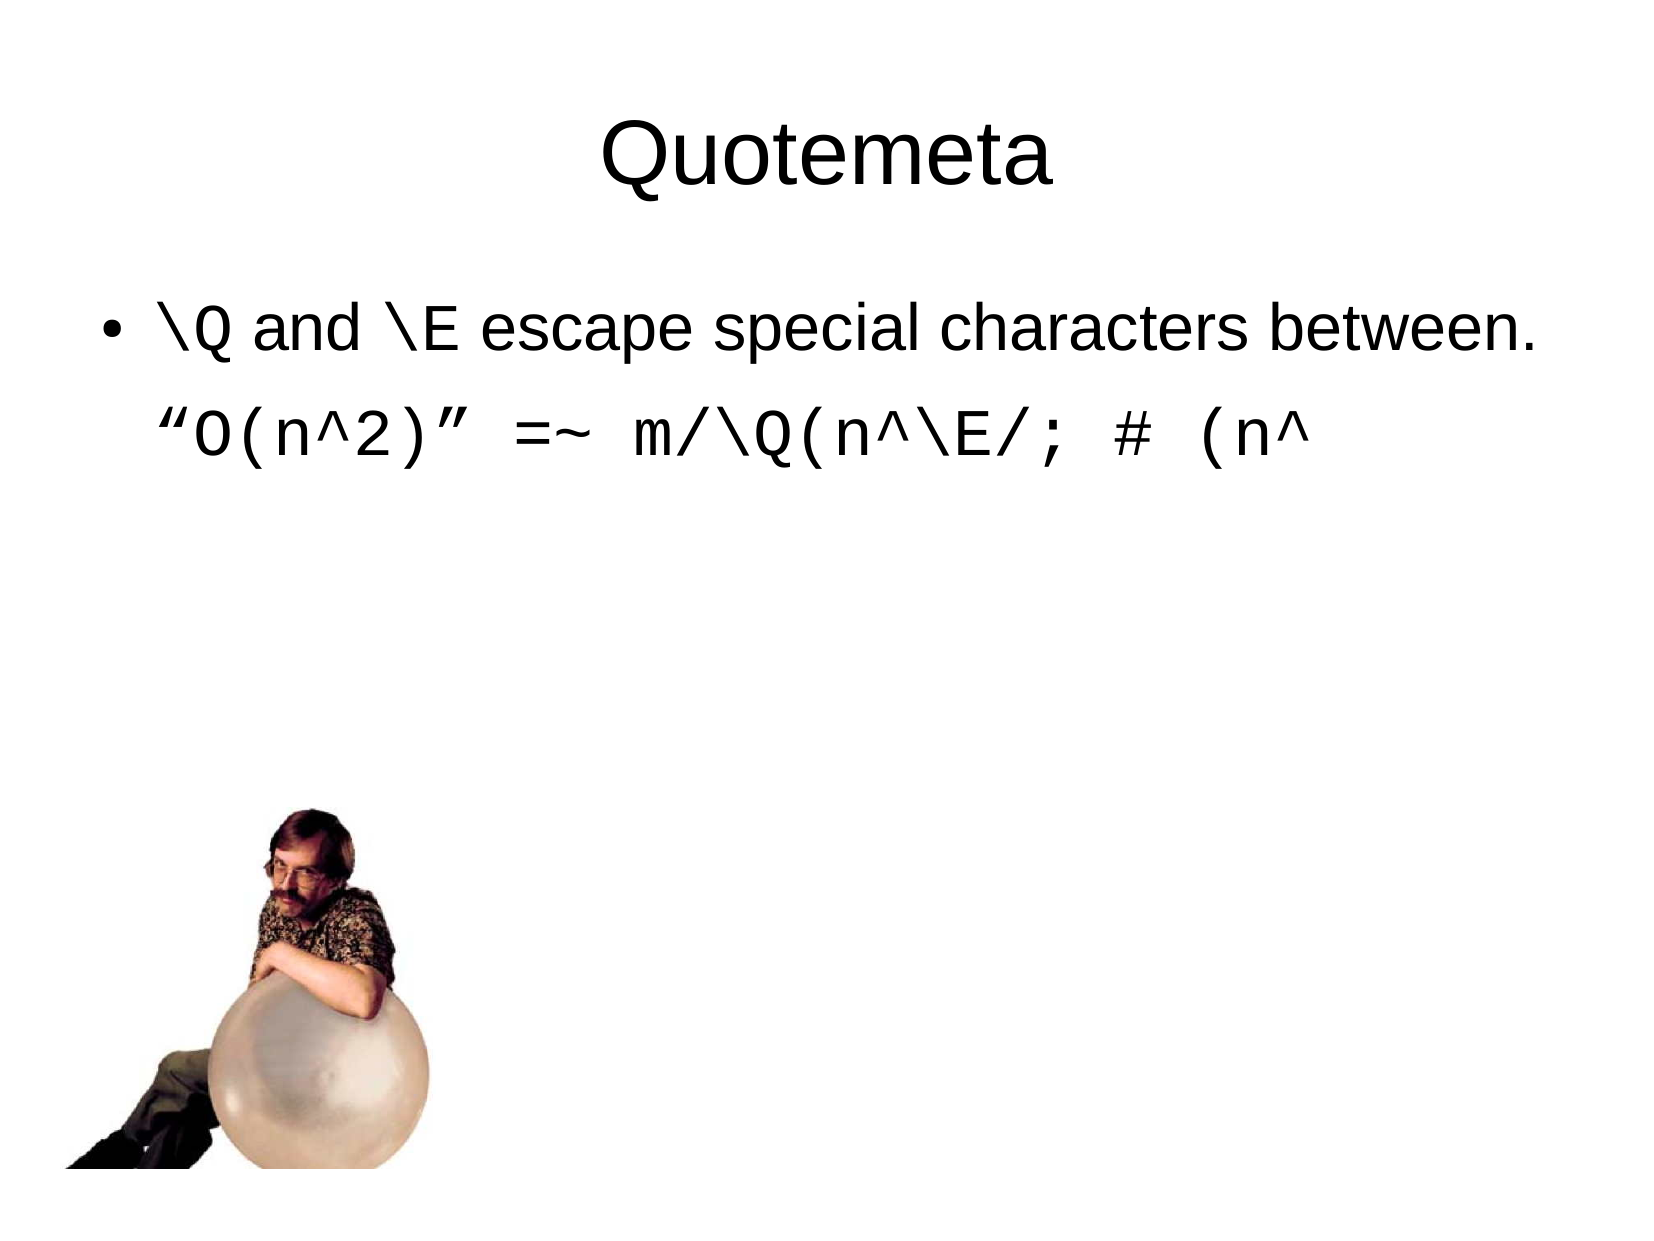

# Quotemeta
\Q and \E escape special characters between.
“O(n^2)” =~ m/\Q(n^\E/; # (n^